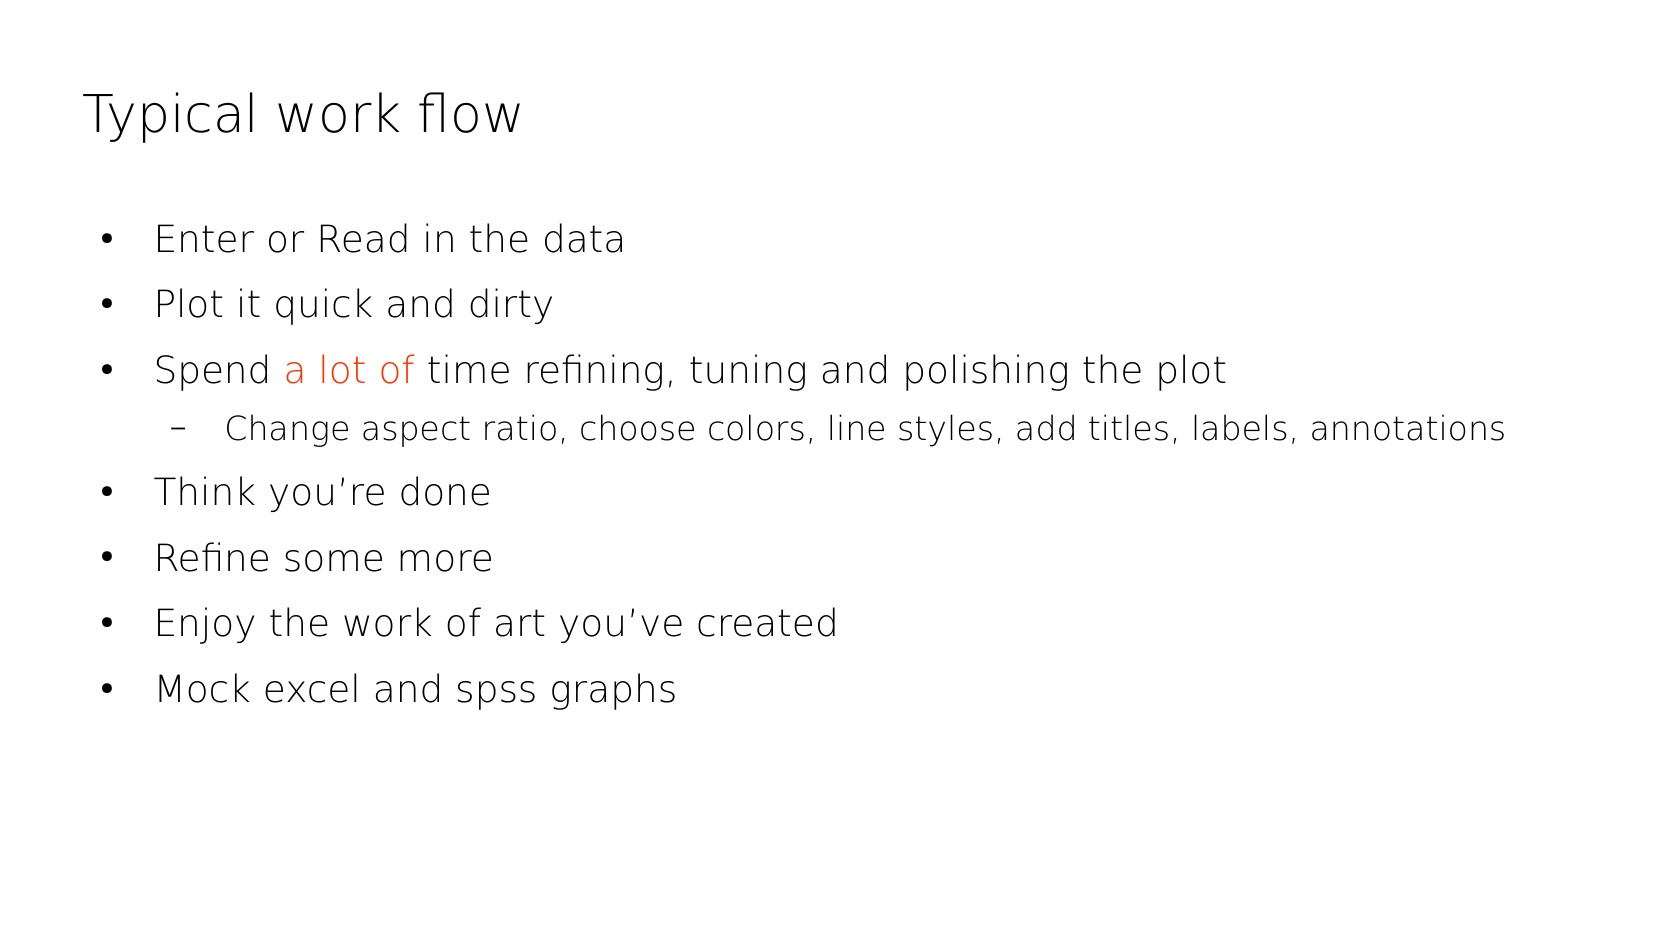

# Typical work flow
Enter or Read in the data
Plot it quick and dirty
Spend a lot of time refining, tuning and polishing the plot
Change aspect ratio, choose colors, line styles, add titles, labels, annotations
Think you’re done
Refine some more
Enjoy the work of art you’ve created
Mock excel and spss graphs